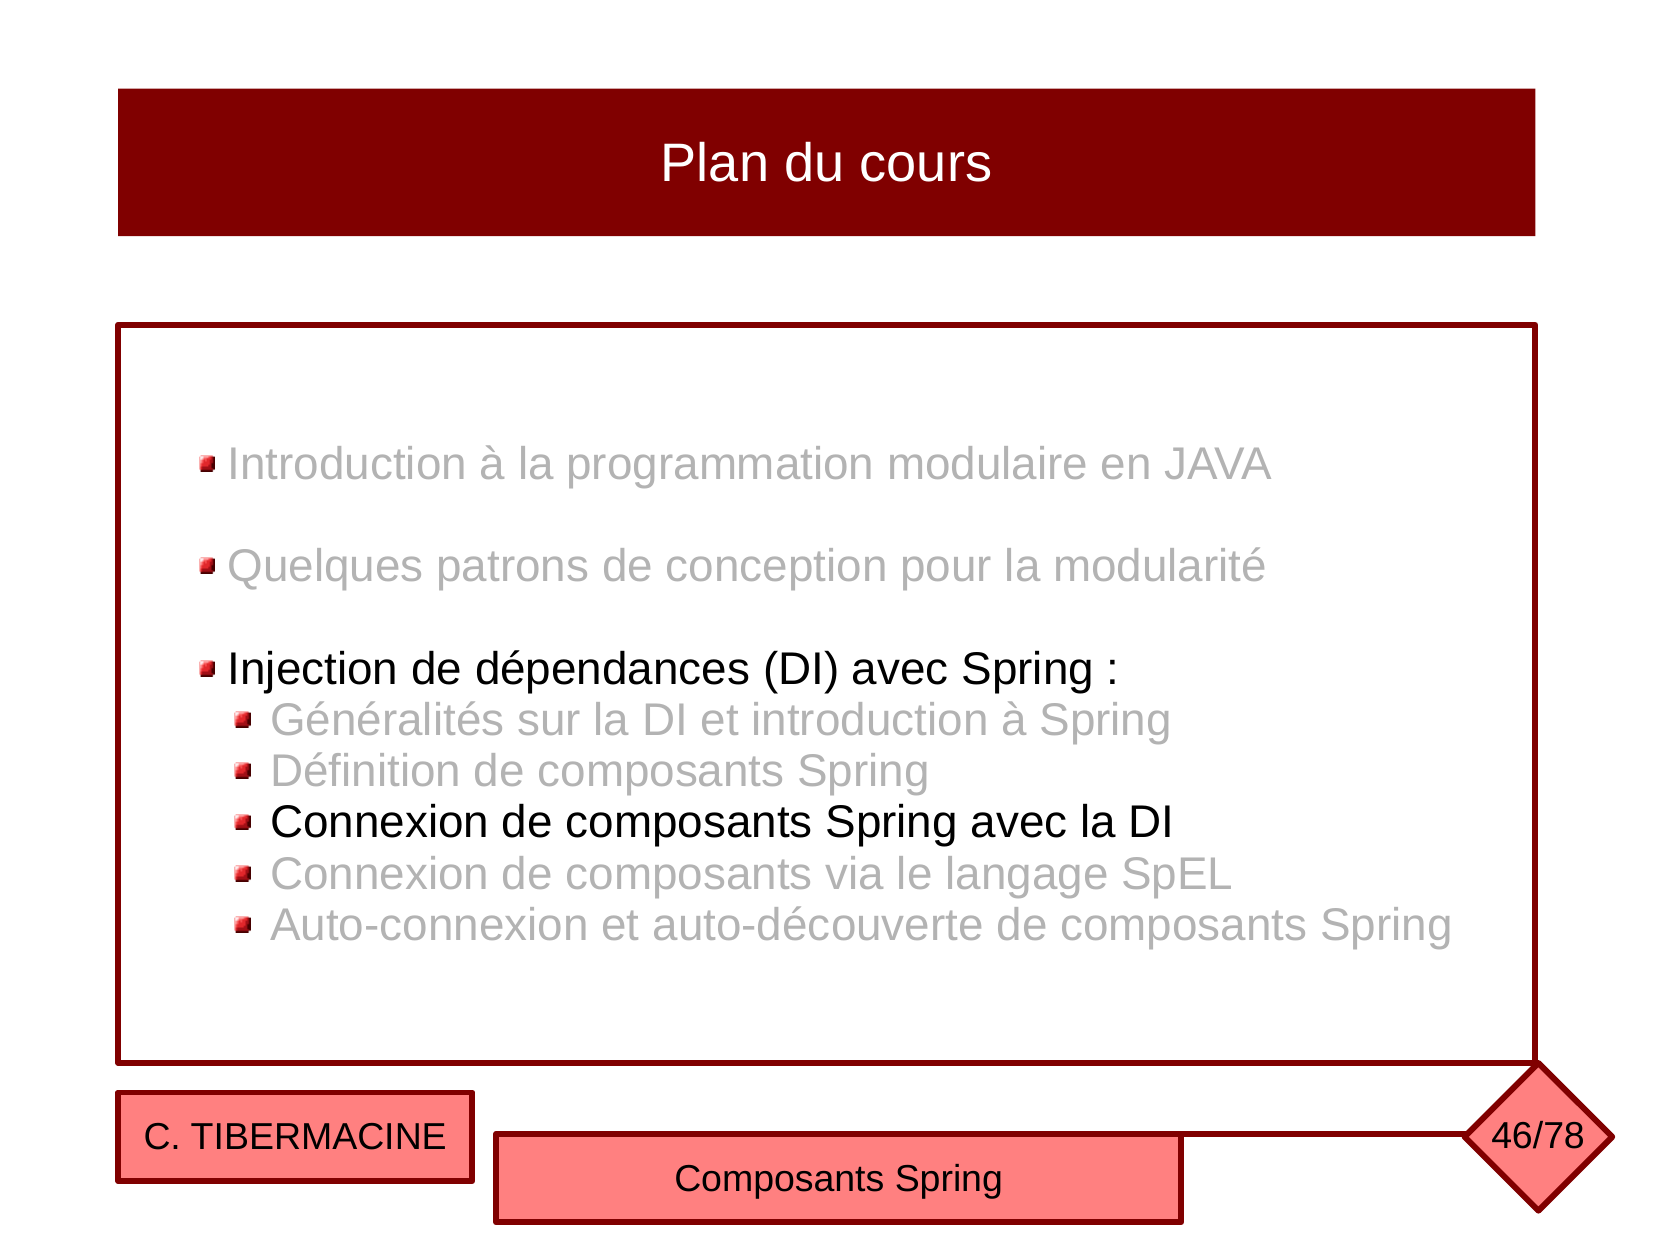

Plan du cours
 Introduction à la programmation modulaire en JAVA
 Quelques patrons de conception pour la modularité
 Injection de dépendances (DI) avec Spring :
Généralités sur la DI et introduction à Spring
Définition de composants Spring
Connexion de composants Spring avec la DI
Connexion de composants via le langage SpEL
Auto-connexion et auto-découverte de composants Spring
C. TIBERMACINE
Composants Spring